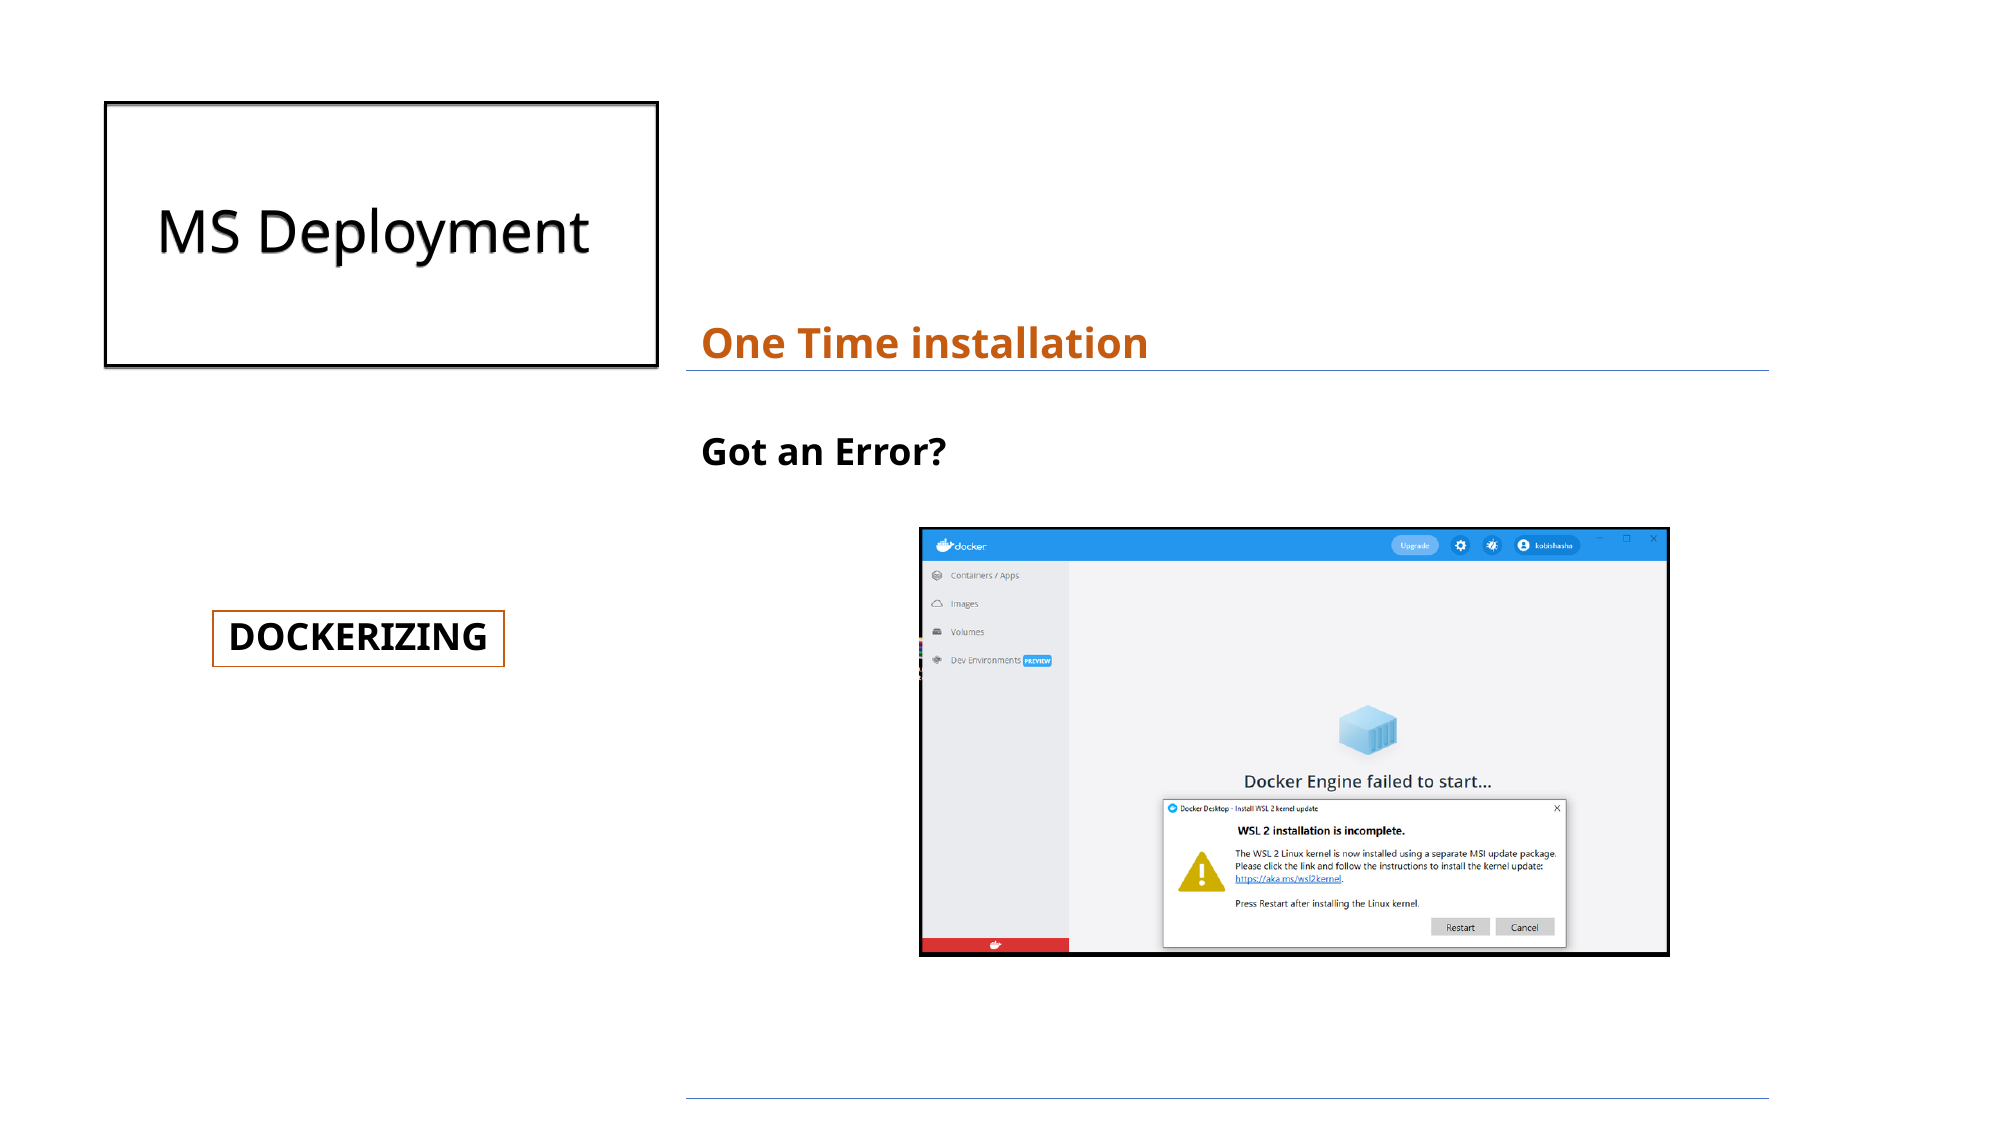

# MS Deployment
One Time installation
Got an Error?
DOCKERIZING